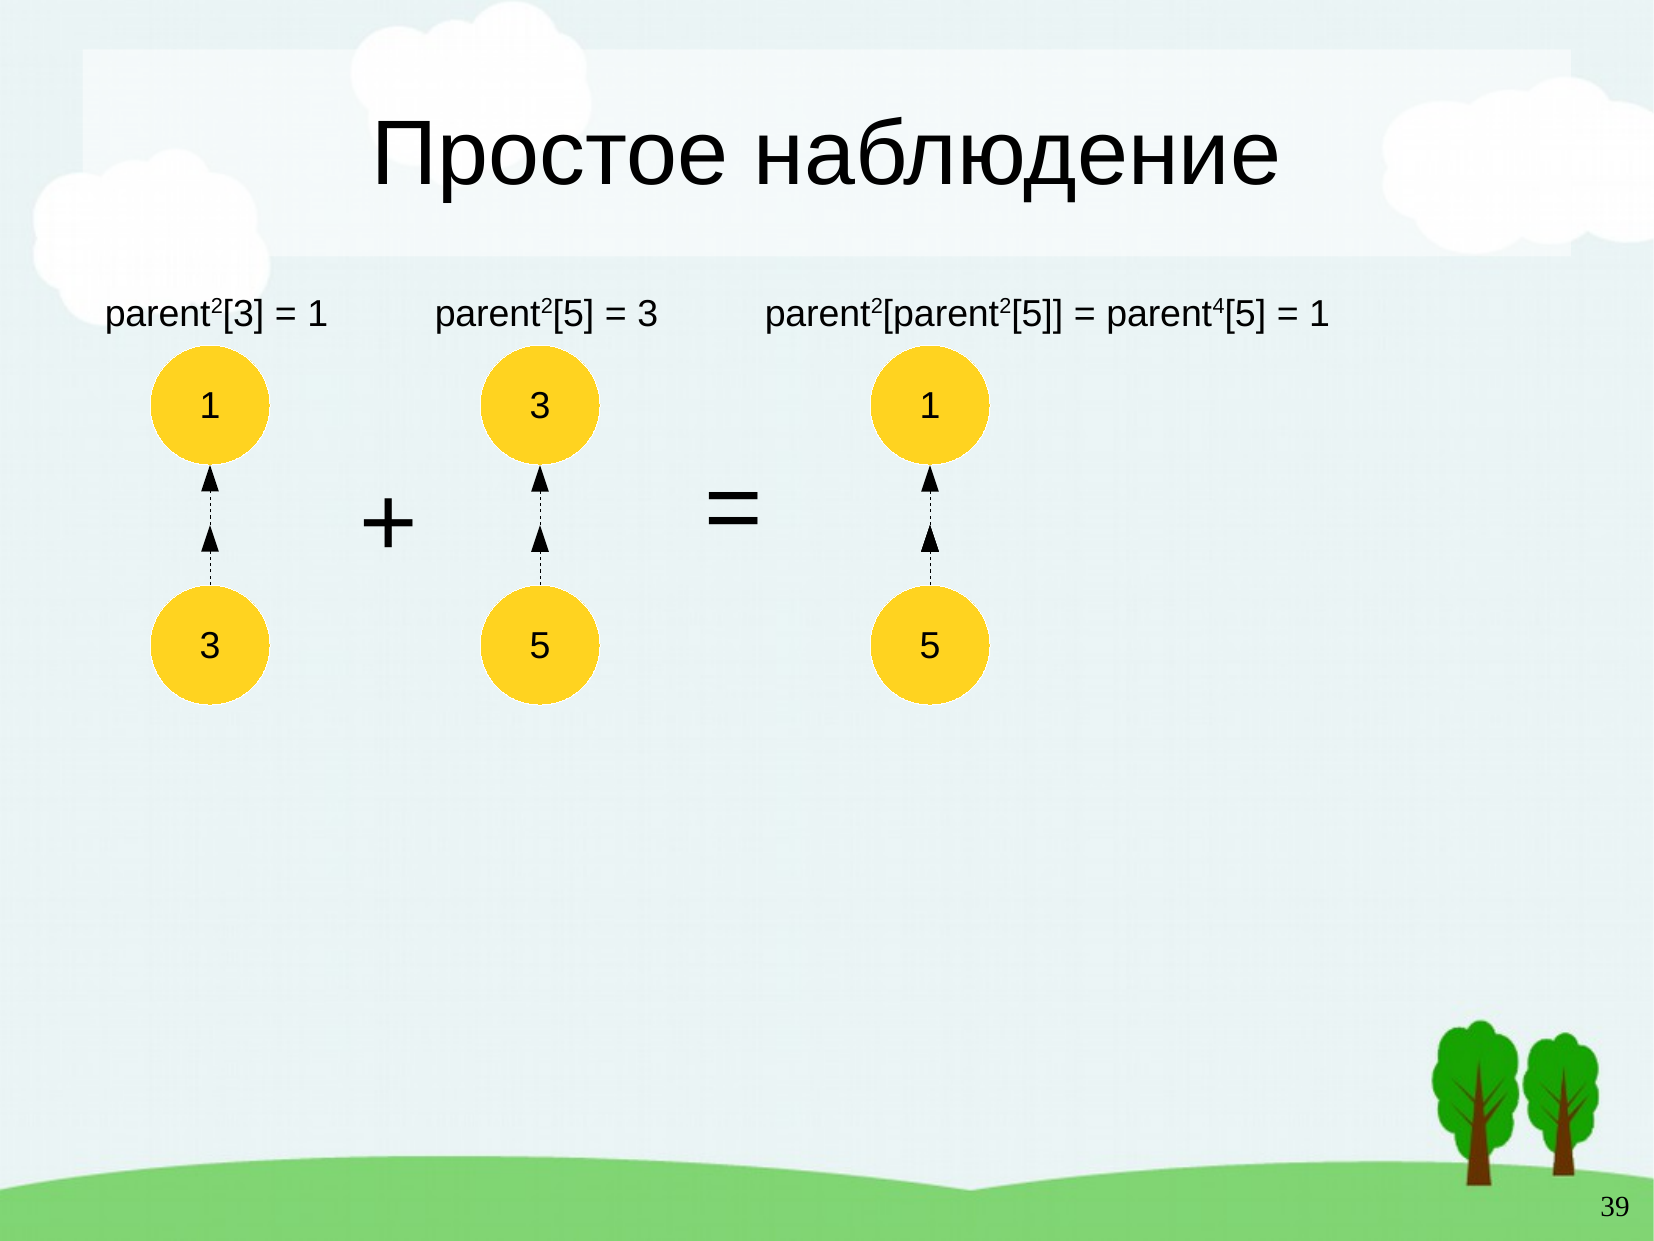

# Простое наблюдение
parent2[3] = 1
parent2[5] = 3
parent2[parent2[5]] = parent4[5] = 1
1
3
1
=
+
3
5
5
39